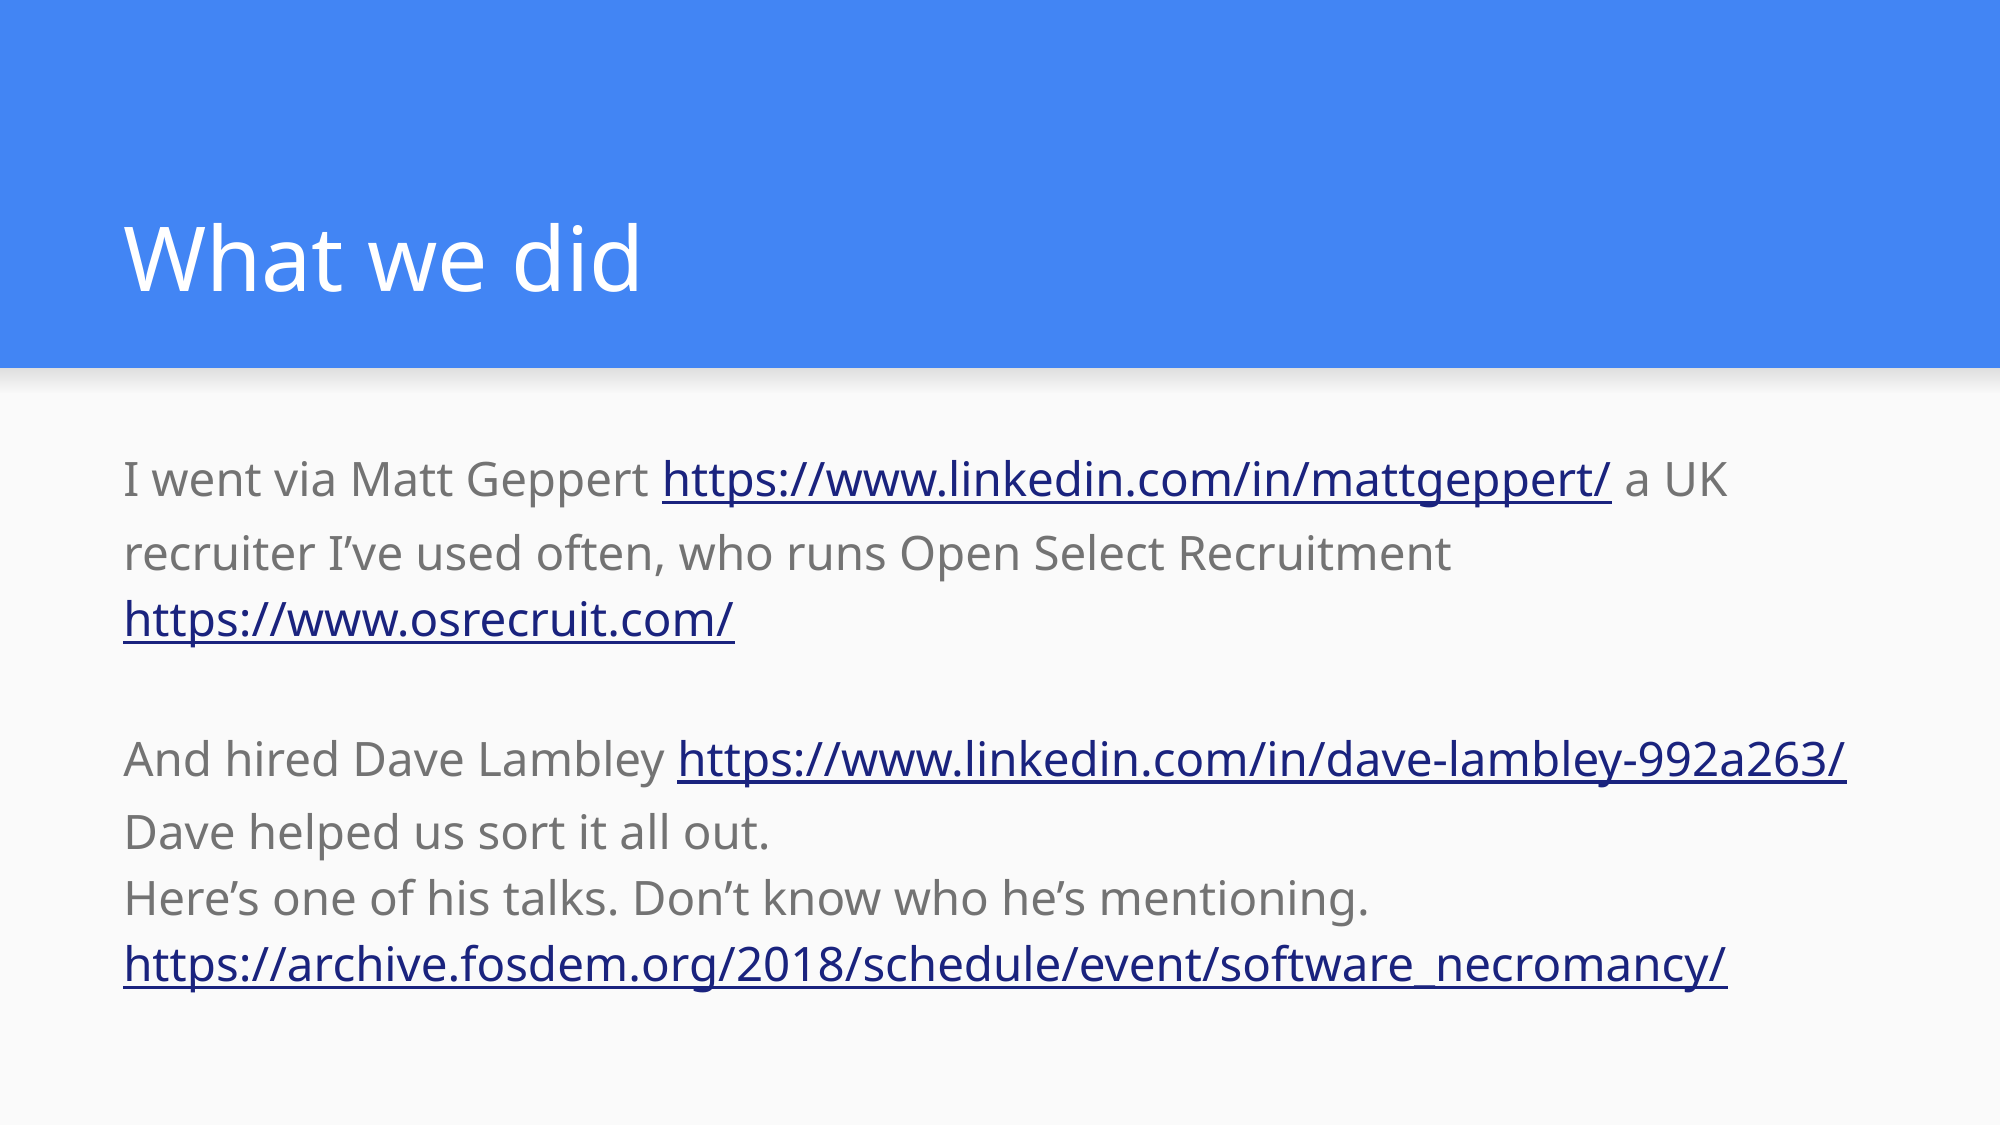

# What we did
I went via Matt Geppert https://www.linkedin.com/in/mattgeppert/ a UK recruiter I’ve used often, who runs Open Select Recruitment https://www.osrecruit.com/
And hired Dave Lambley https://www.linkedin.com/in/dave-lambley-992a263/
Dave helped us sort it all out.
Here’s one of his talks. Don’t know who he’s mentioning.
https://archive.fosdem.org/2018/schedule/event/software_necromancy/